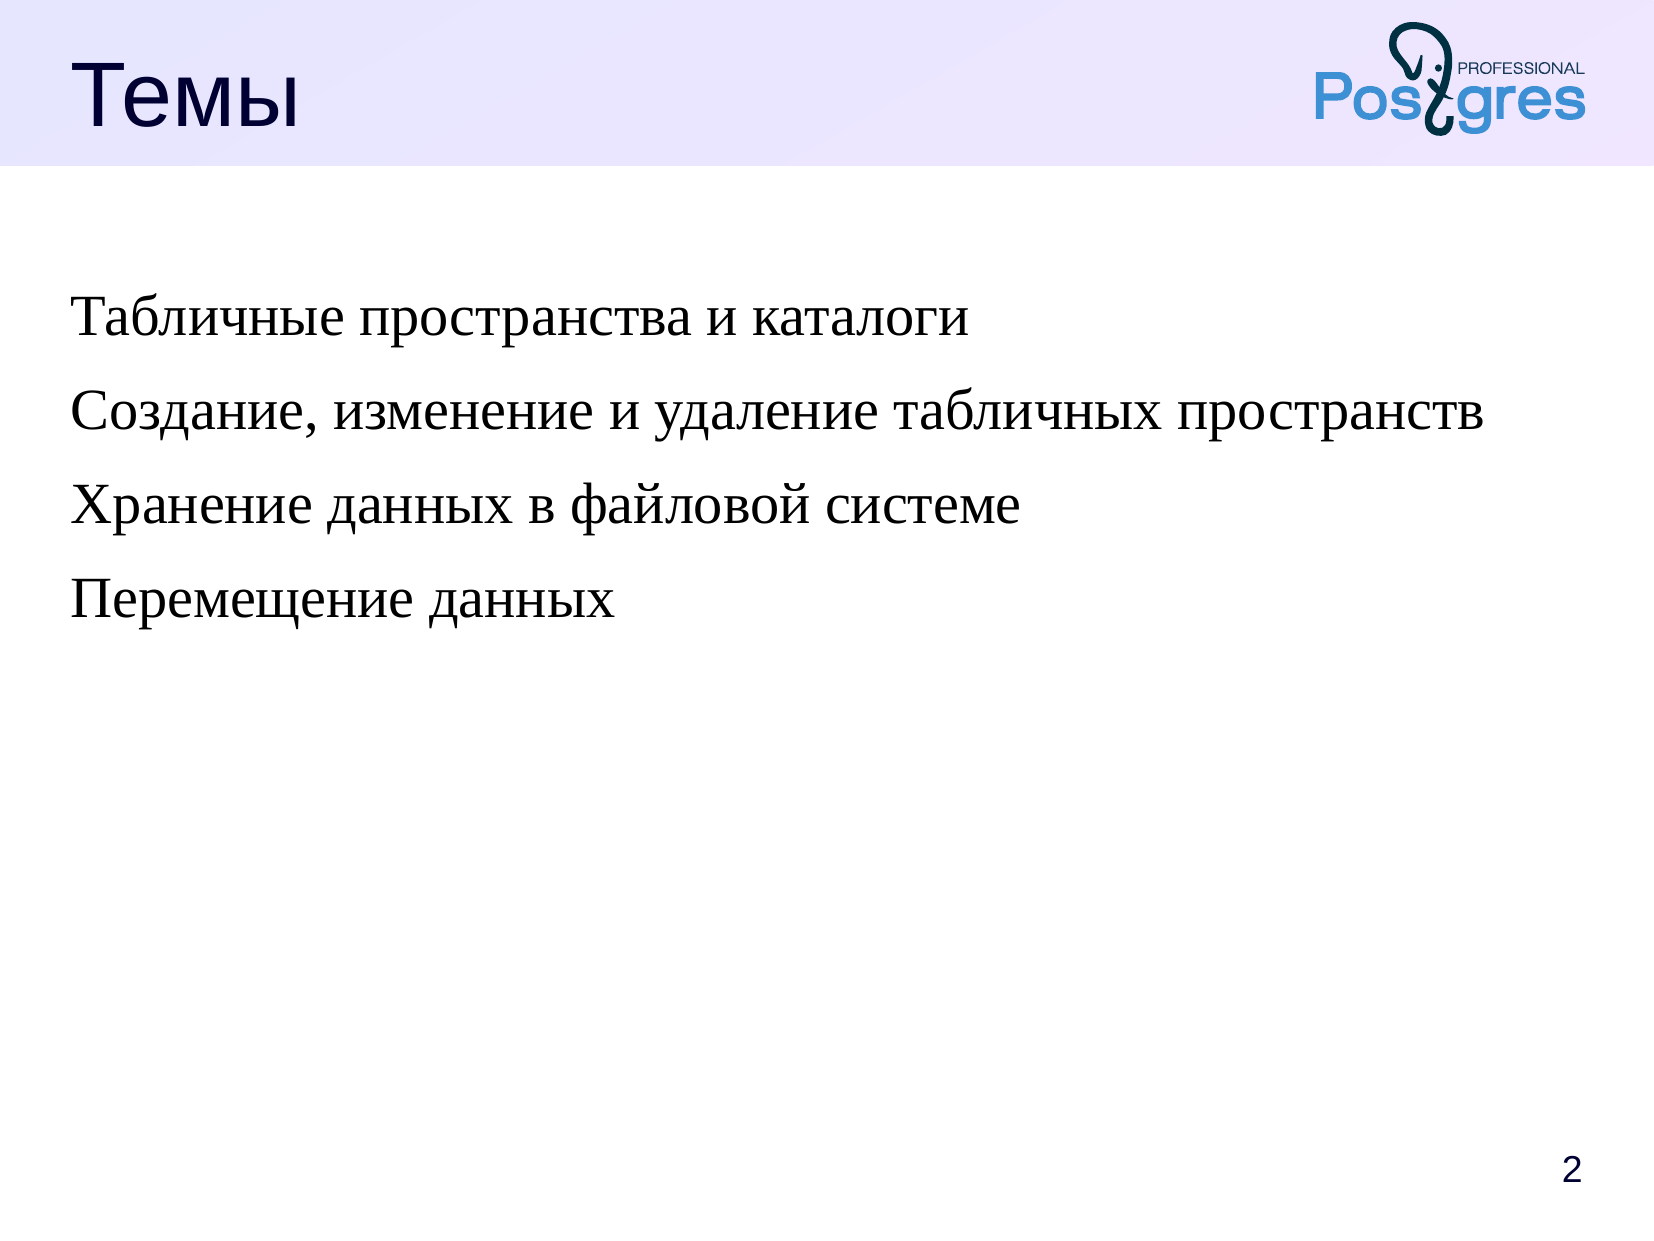

# Темы
Табличные пространства и каталоги
Создание, изменение и удаление табличных пространств
Хранение данных в файловой системе
Перемещение данных